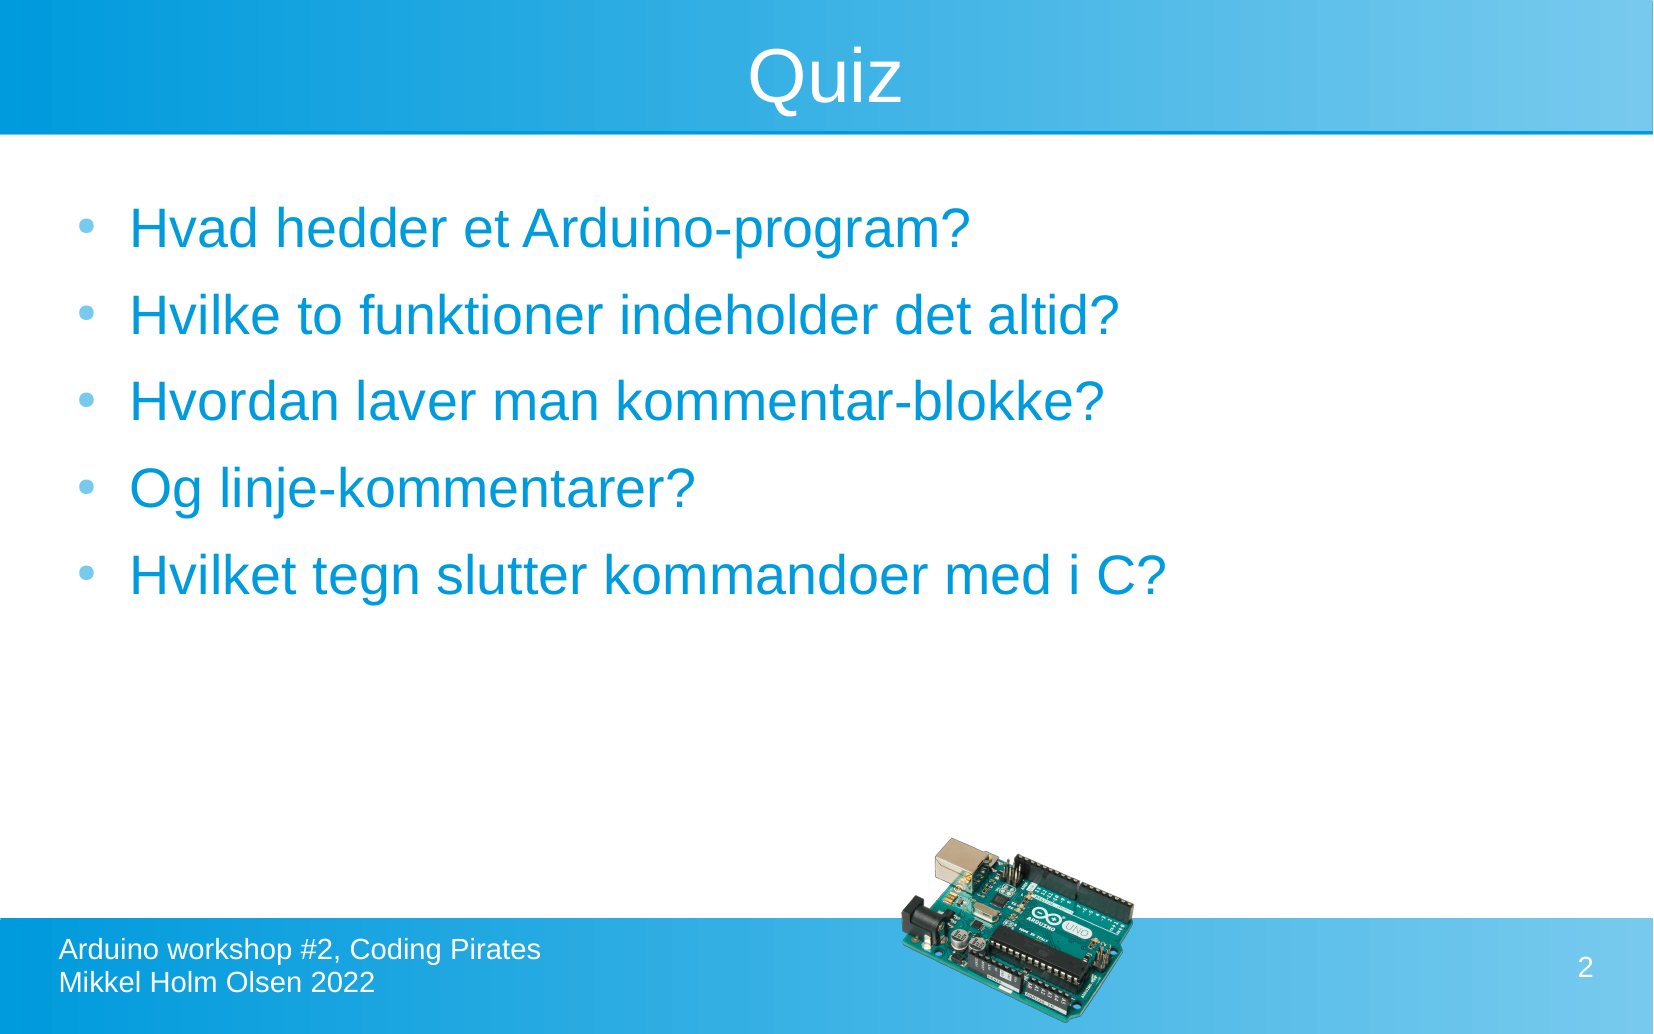

# Quiz
Hvad hedder et Arduino-program?
Hvilke to funktioner indeholder det altid?
Hvordan laver man kommentar-blokke?
Og linje-kommentarer?
Hvilket tegn slutter kommandoer med i C?
2